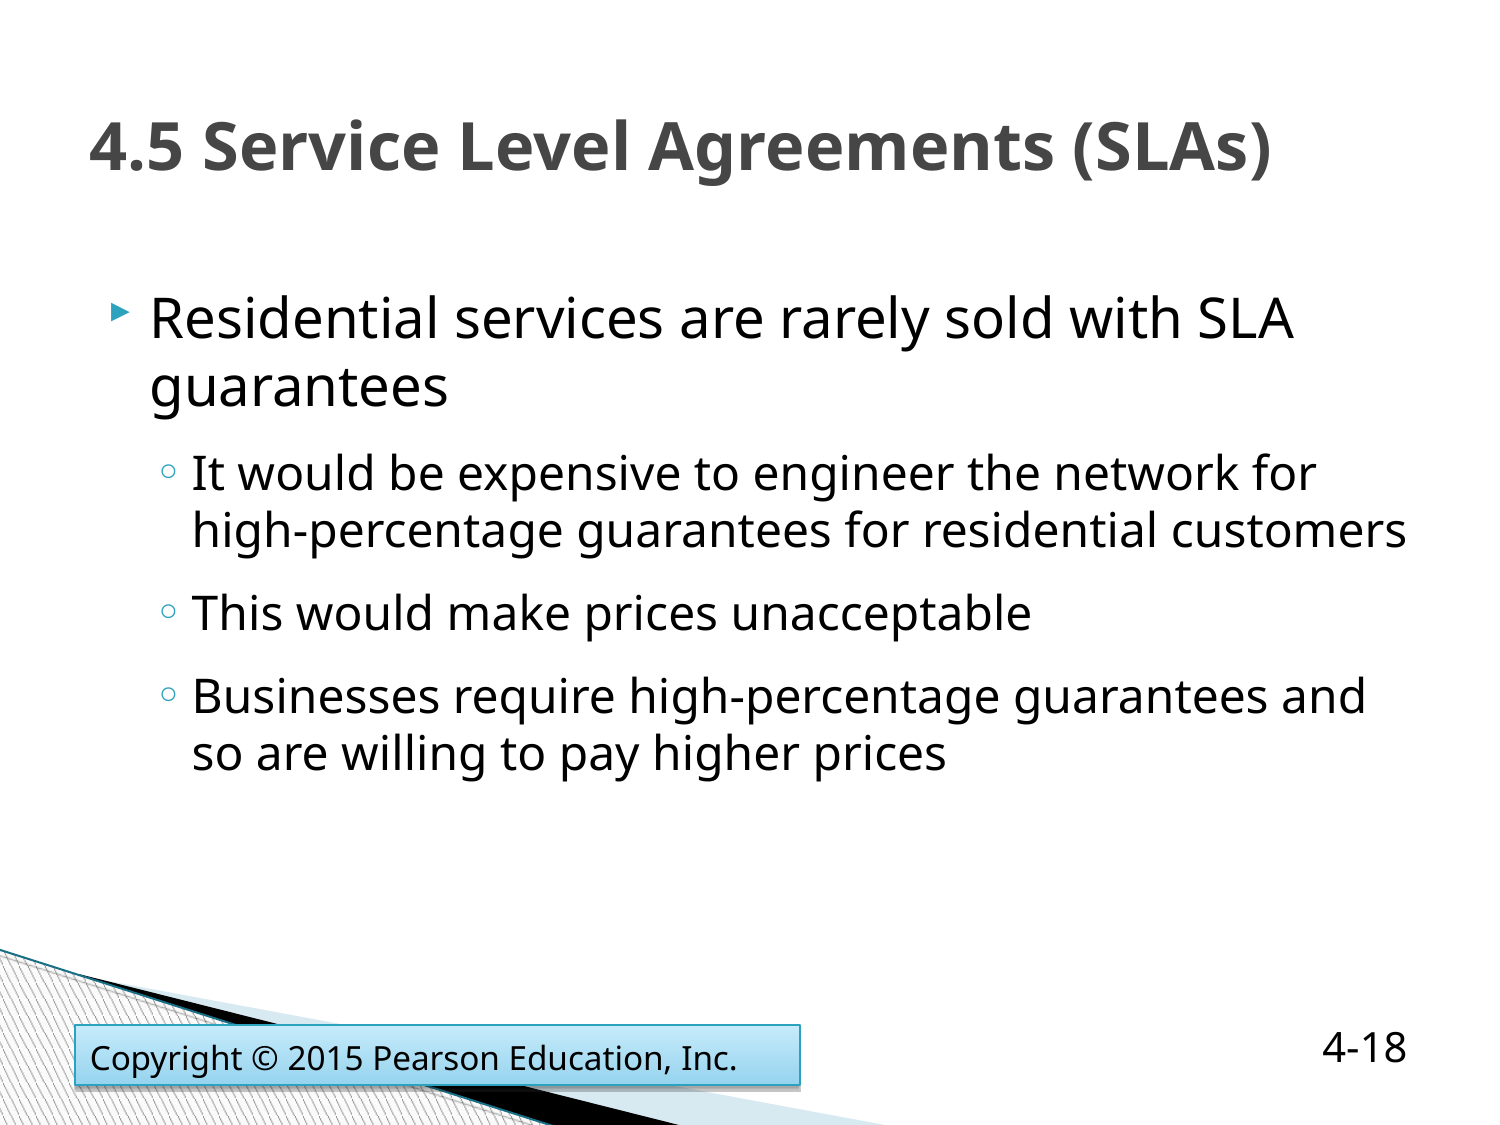

4.5 Service Level Agreements (SLAs)
# Residential services are rarely sold with SLA guarantees
It would be expensive to engineer the network for high-percentage guarantees for residential customers
This would make prices unacceptable
Businesses require high-percentage guarantees and so are willing to pay higher prices
Copyright © 2015 Pearson Education, Inc.